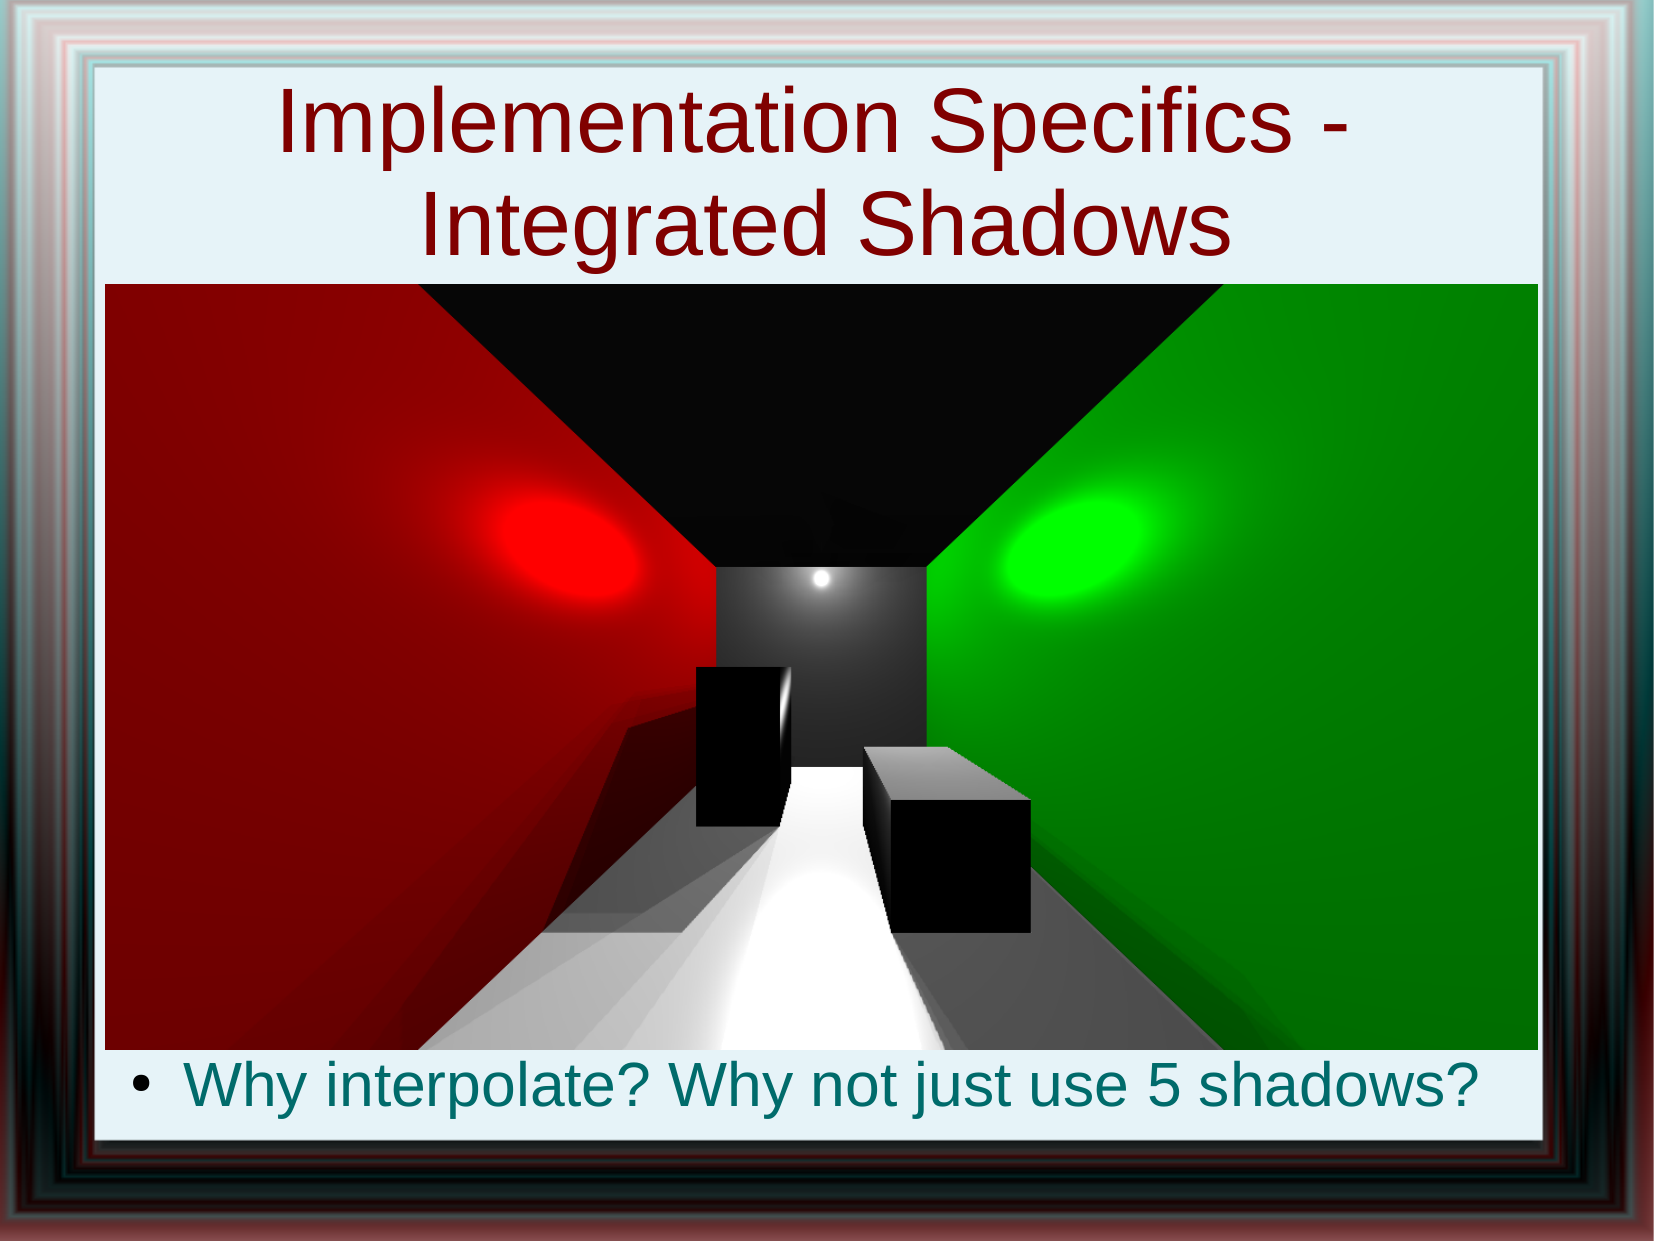

# Implementation Specifics - Integrated Shadows
Why interpolate? Why not just use 5 shadows?